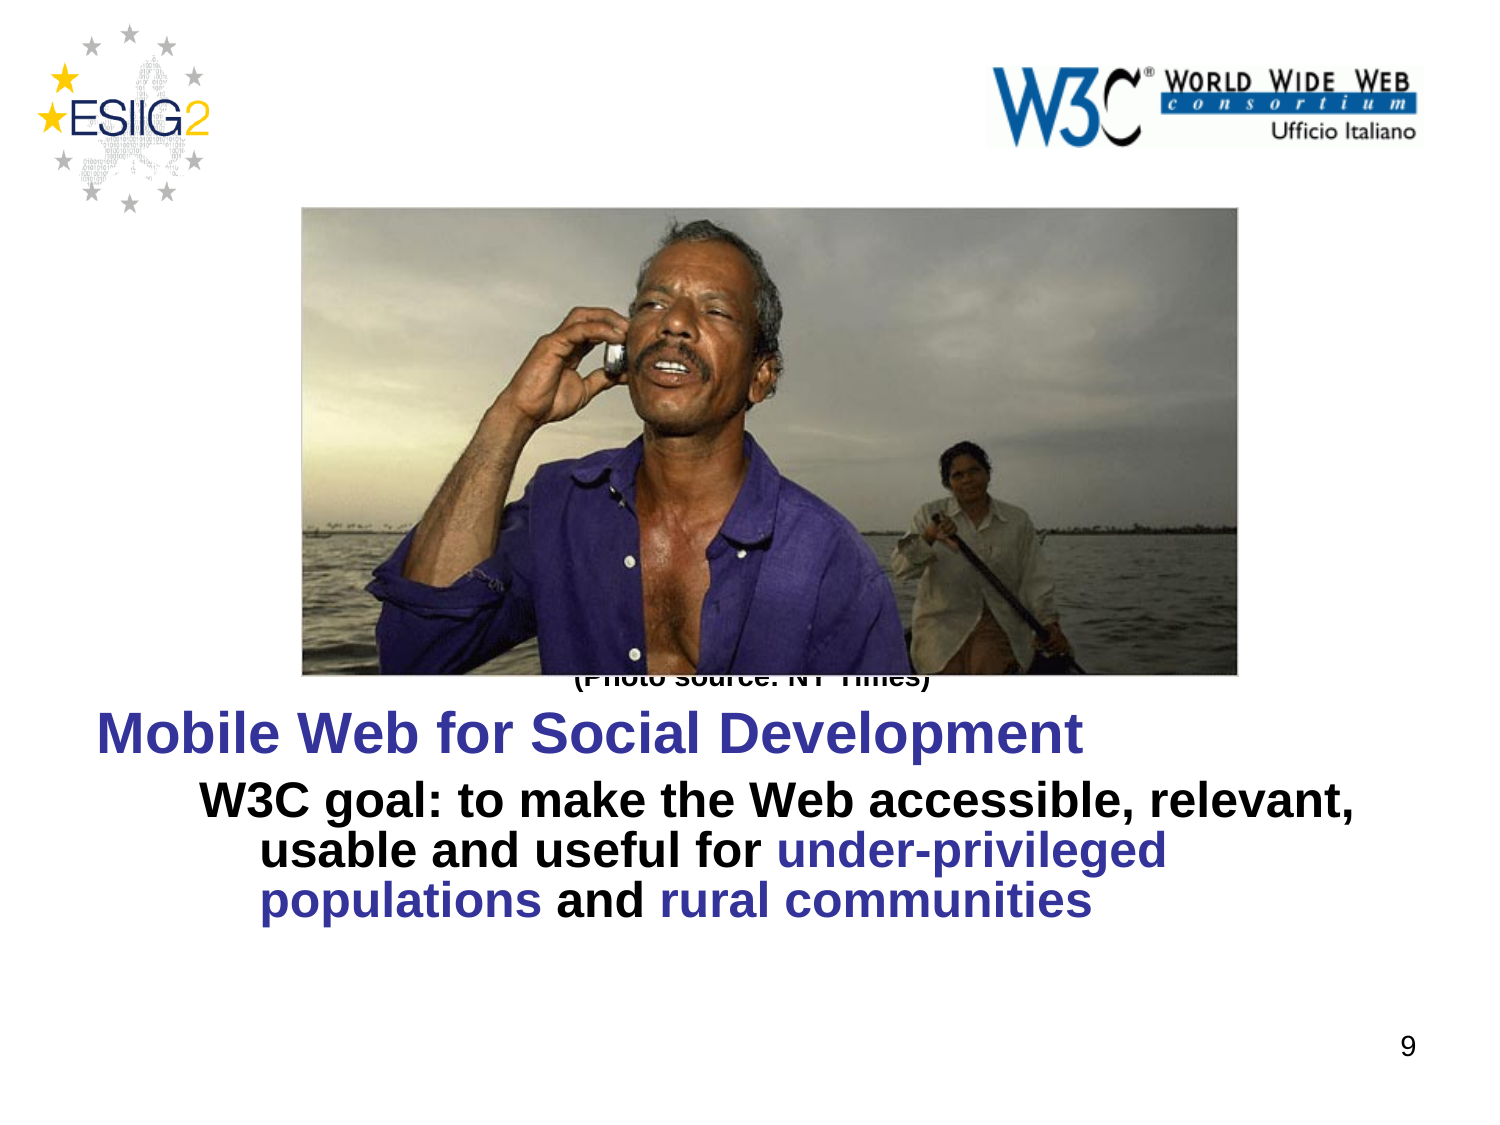

# (Photo source: NY Times)
Mobile Web for Social Development
W3C goal: to make the Web accessible, relevant, usable and useful for under-privileged populations and rural communities